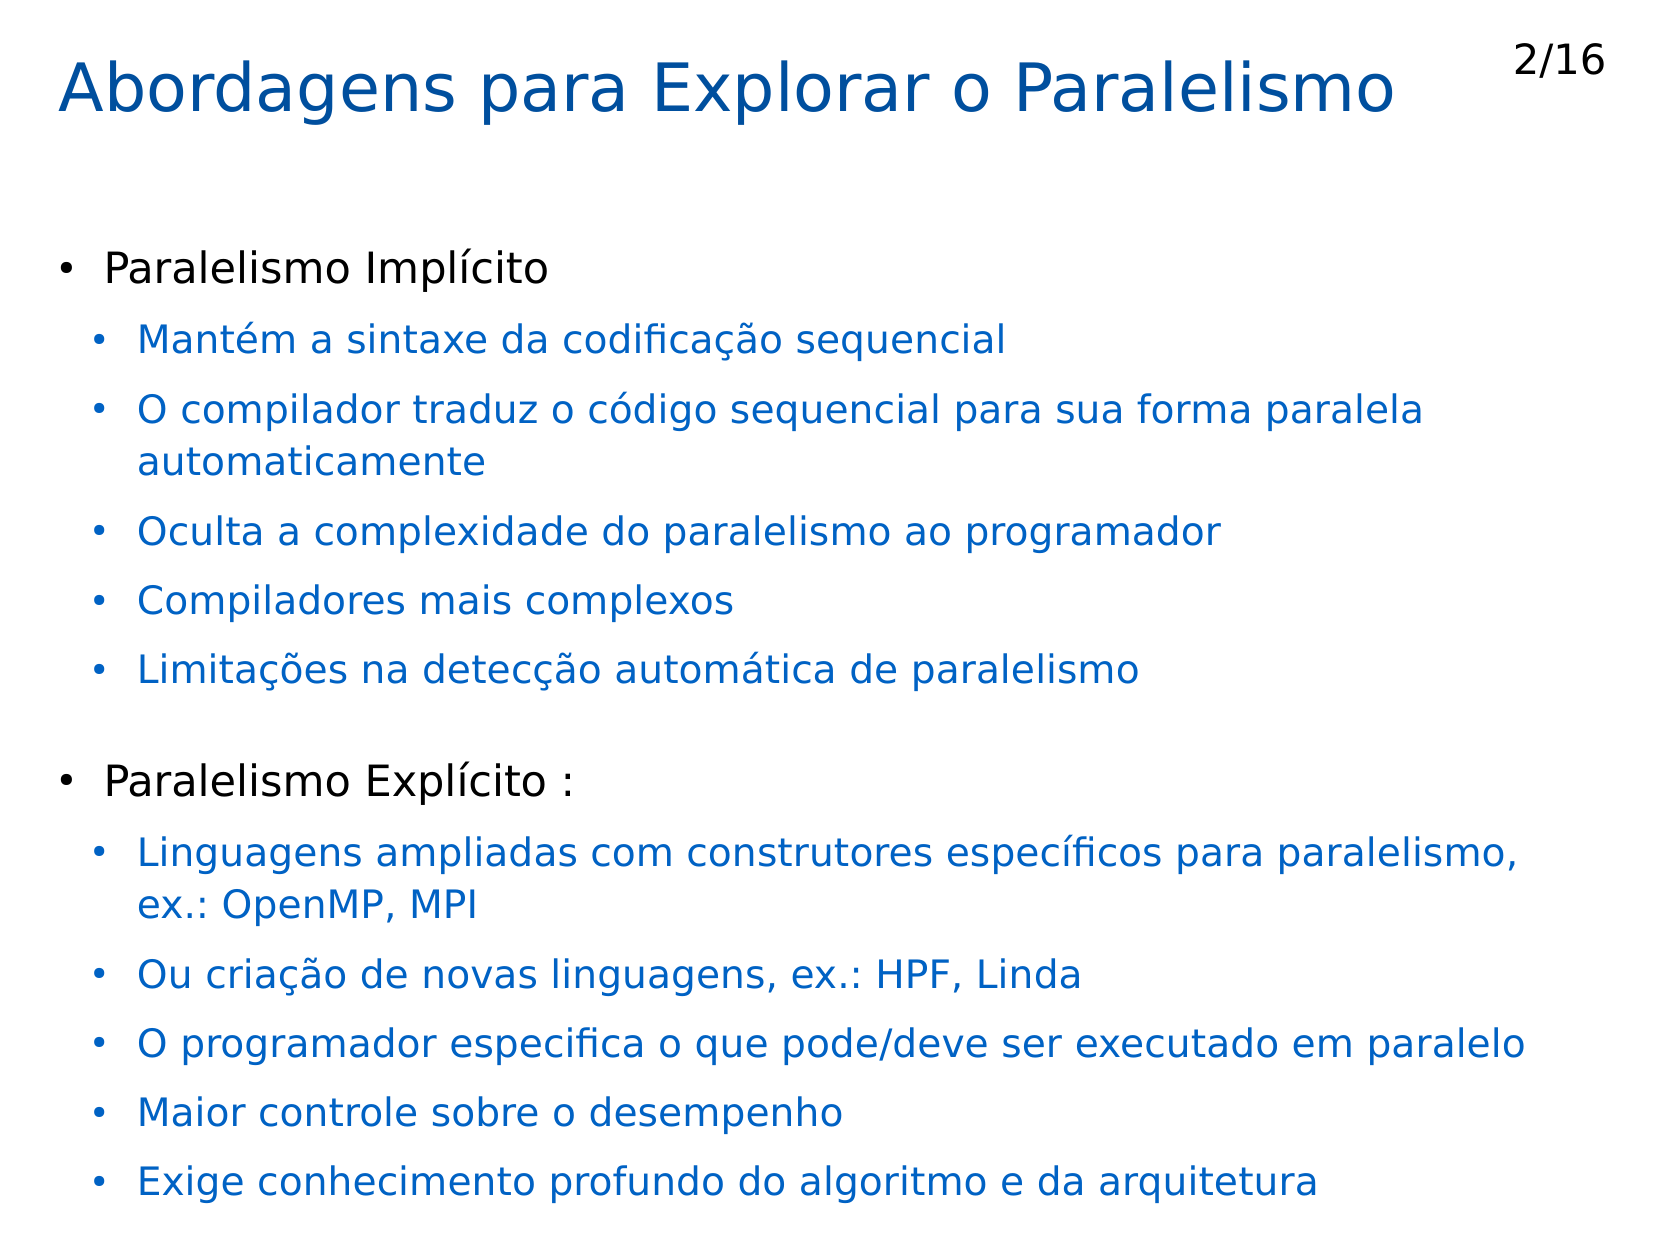

# Abordagens para Explorar o Paralelismo
2
Paralelismo Implícito
Mantém a sintaxe da codificação sequencial
O compilador traduz o código sequencial para sua forma paralela automaticamente
Oculta a complexidade do paralelismo ao programador
Compiladores mais complexos
Limitações na detecção automática de paralelismo
Paralelismo Explícito :
Linguagens ampliadas com construtores específicos para paralelismo, ex.: OpenMP, MPI
Ou criação de novas linguagens, ex.: HPF, Linda
O programador especifica o que pode/deve ser executado em paralelo
Maior controle sobre o desempenho
Exige conhecimento profundo do algoritmo e da arquitetura